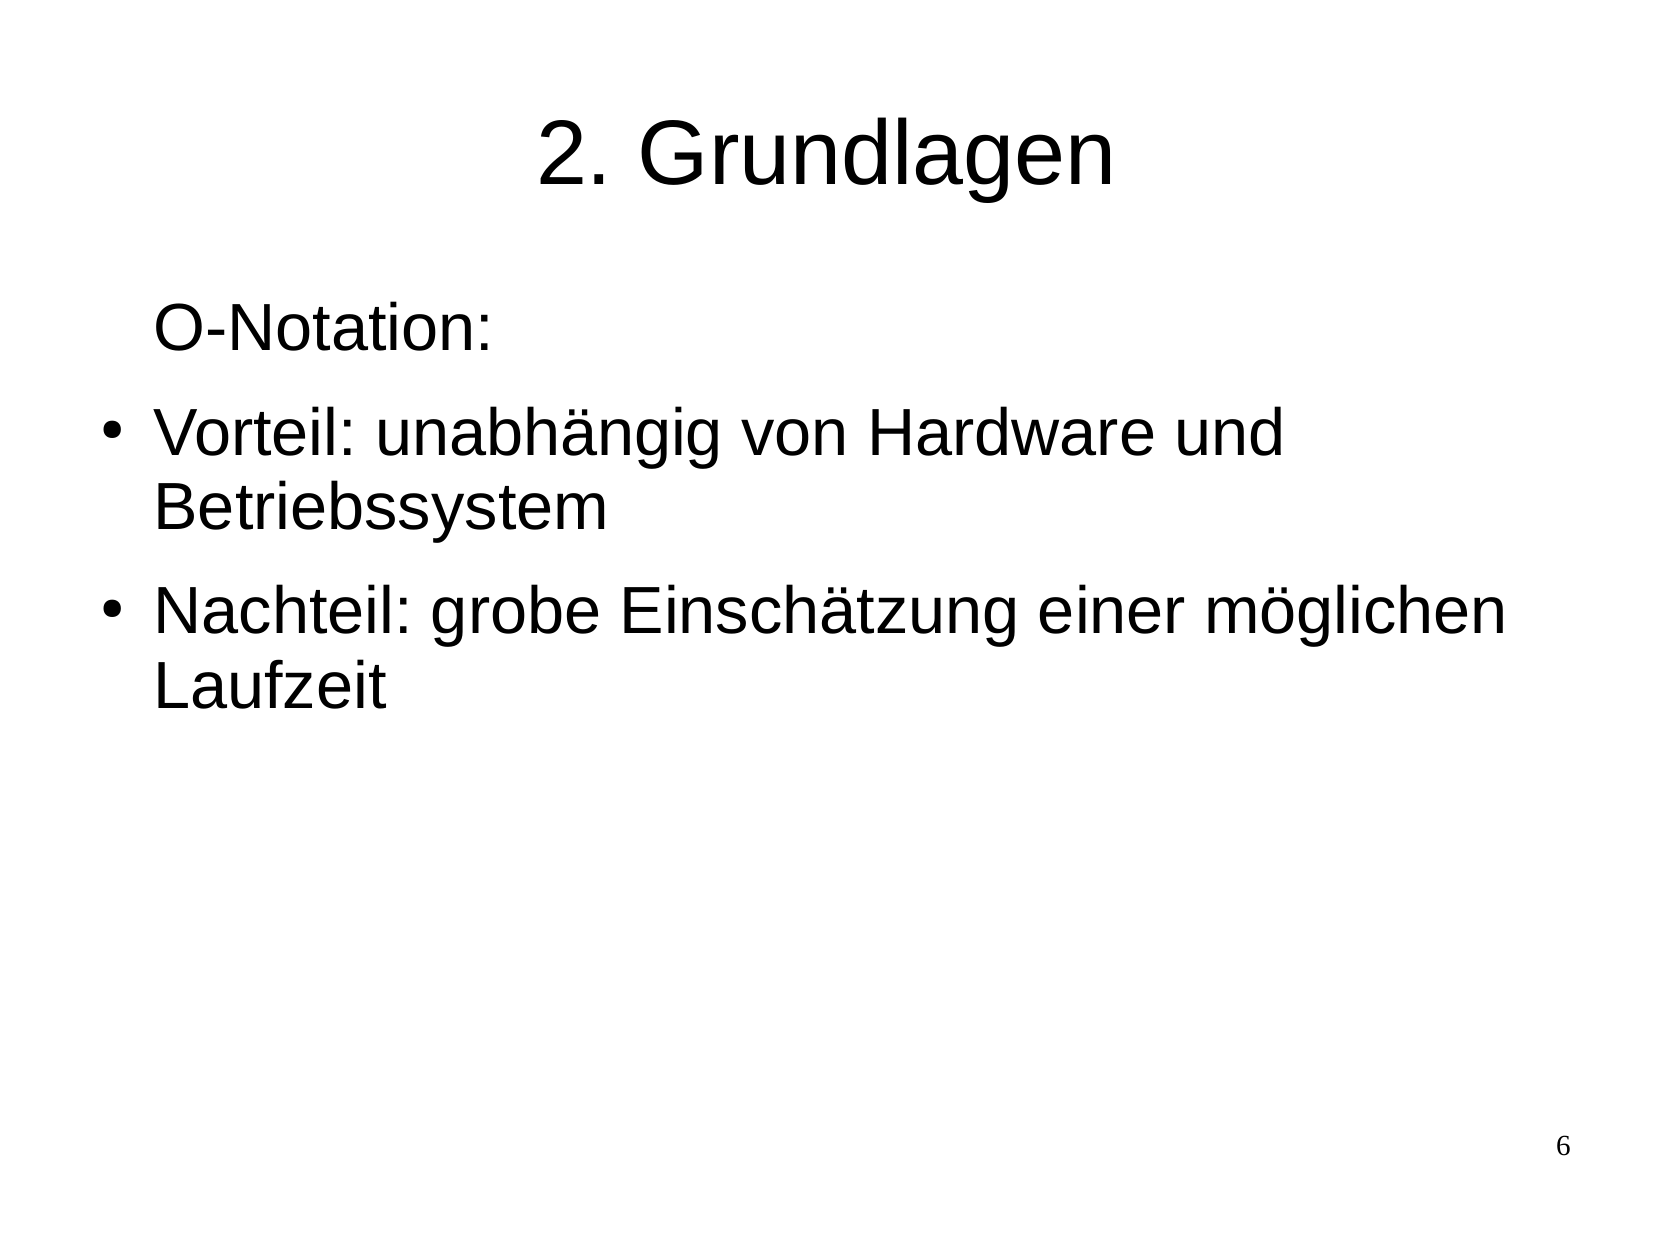

# 2. Grundlagen
O-Notation:
Vorteil: unabhängig von Hardware und Betriebssystem
Nachteil: grobe Einschätzung einer möglichen Laufzeit
6